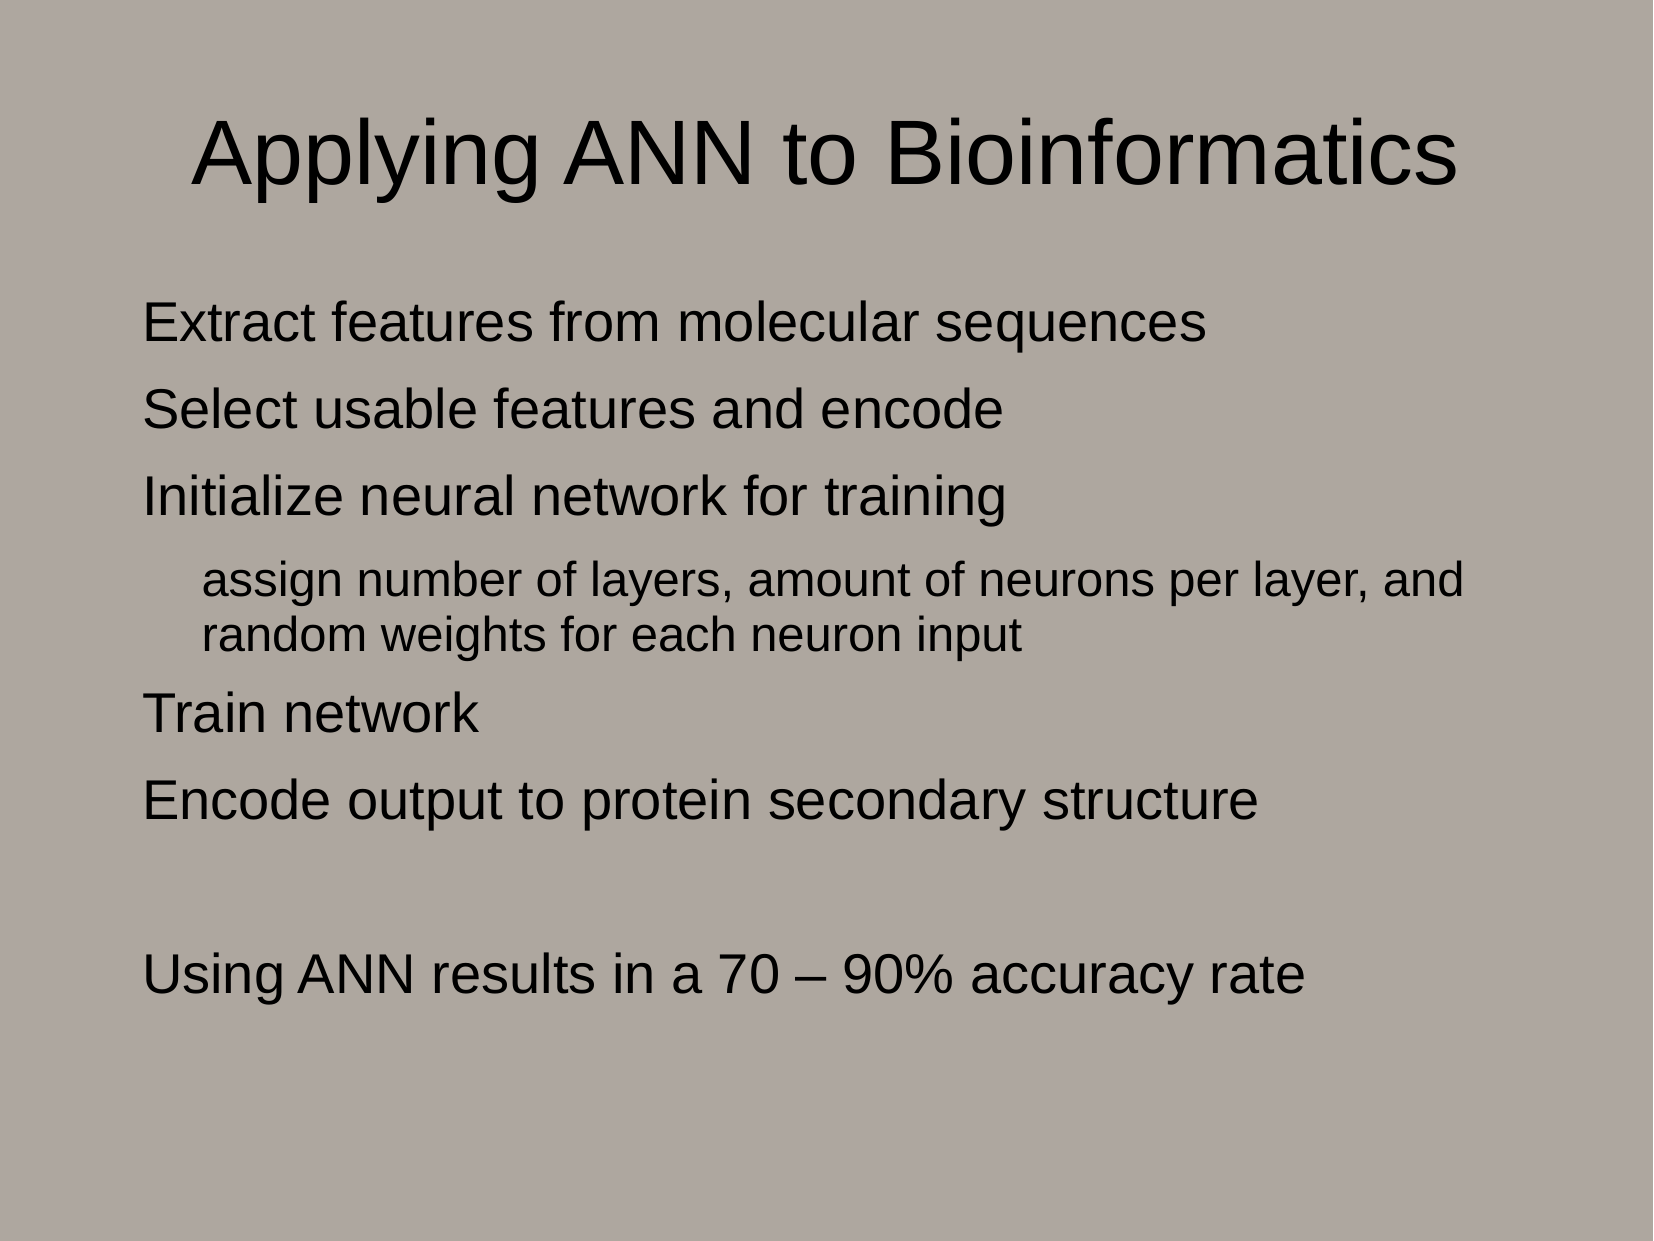

# Applying ANN to Bioinformatics
Extract features from molecular sequences
Select usable features and encode
Initialize neural network for training
assign number of layers, amount of neurons per layer, and random weights for each neuron input
Train network
Encode output to protein secondary structure
Using ANN results in a 70 – 90% accuracy rate